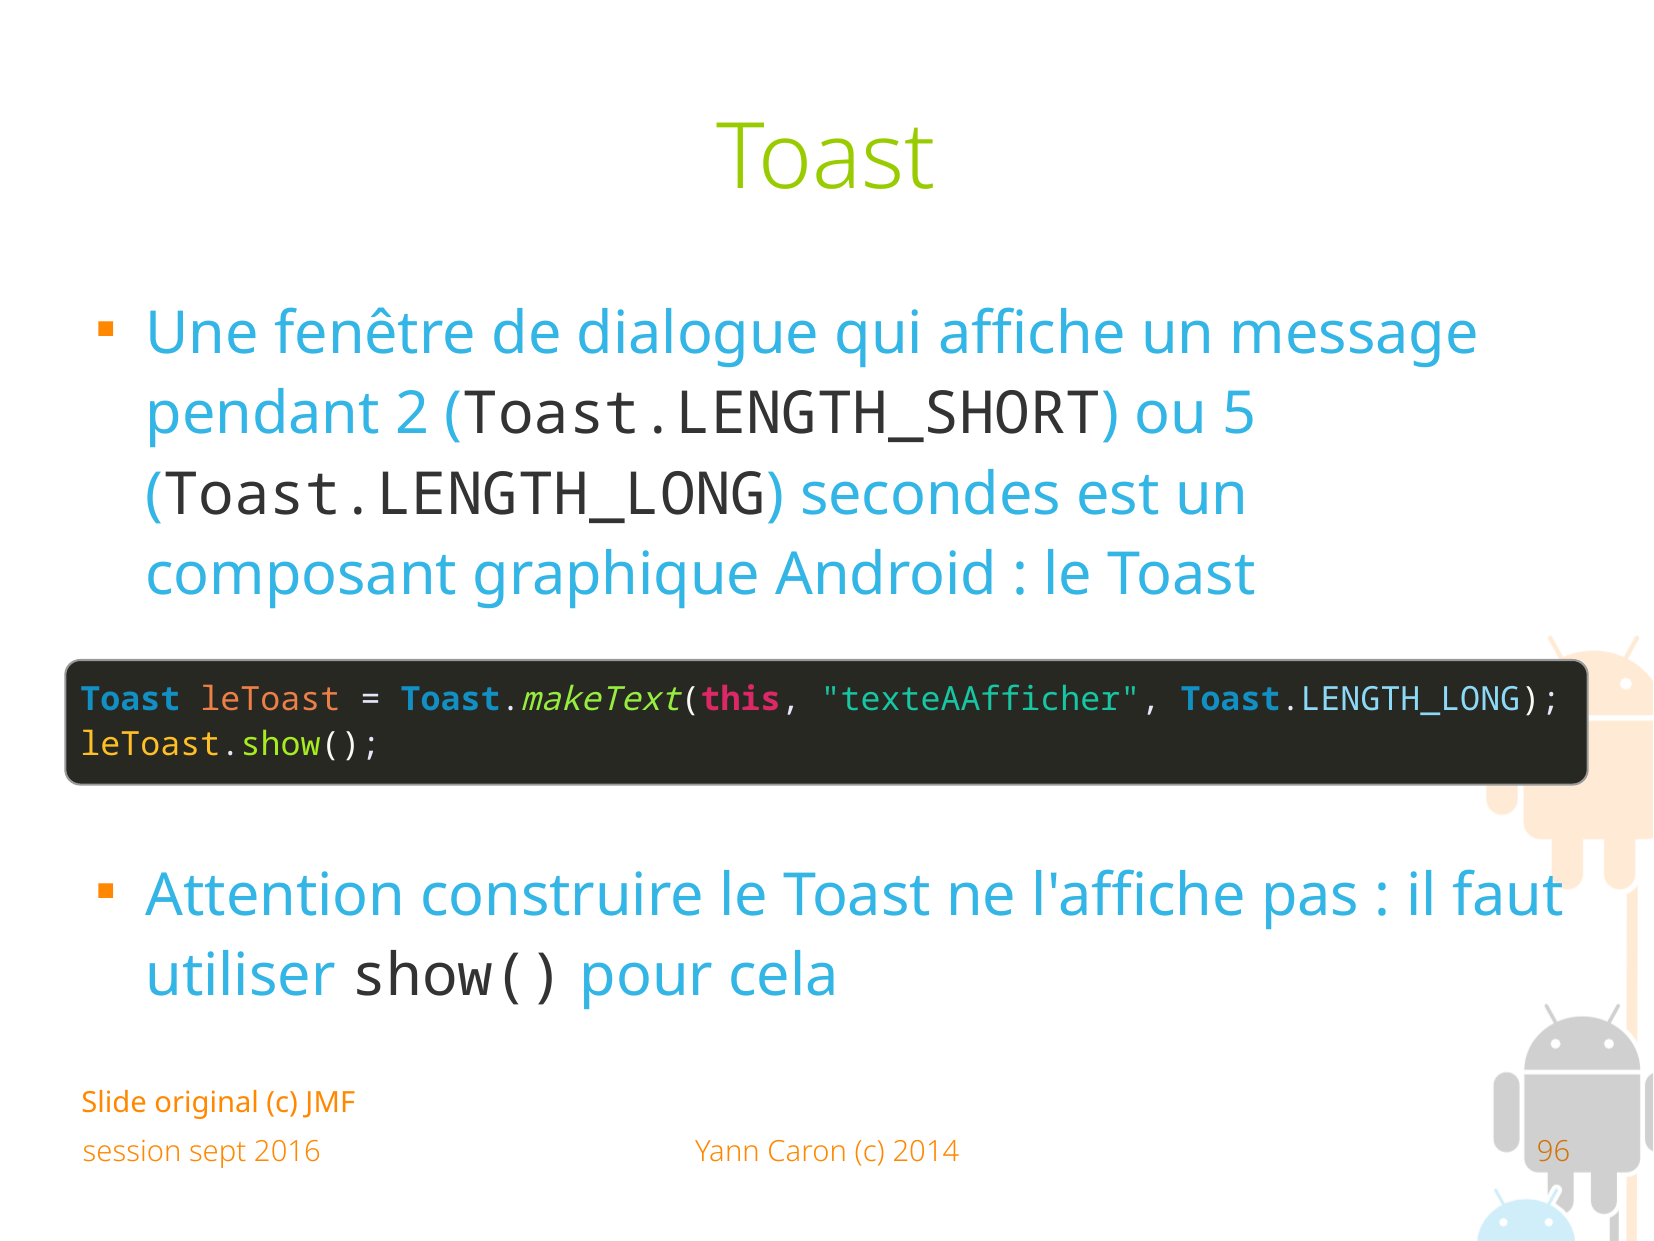

# Toast
Une fenêtre de dialogue qui affiche un message pendant 2 (Toast.LENGTH_SHORT) ou 5 (Toast.LENGTH_LONG) secondes est un composant graphique Android : le Toast
Attention construire le Toast ne l'affiche pas : il faut utiliser show() pour cela
Toast leToast = Toast.makeText(this, "texteAAfficher", Toast.LENGTH_LONG);
leToast.show();
Slide original (c) JMF
session sept 2016
Yann Caron (c) 2014
96